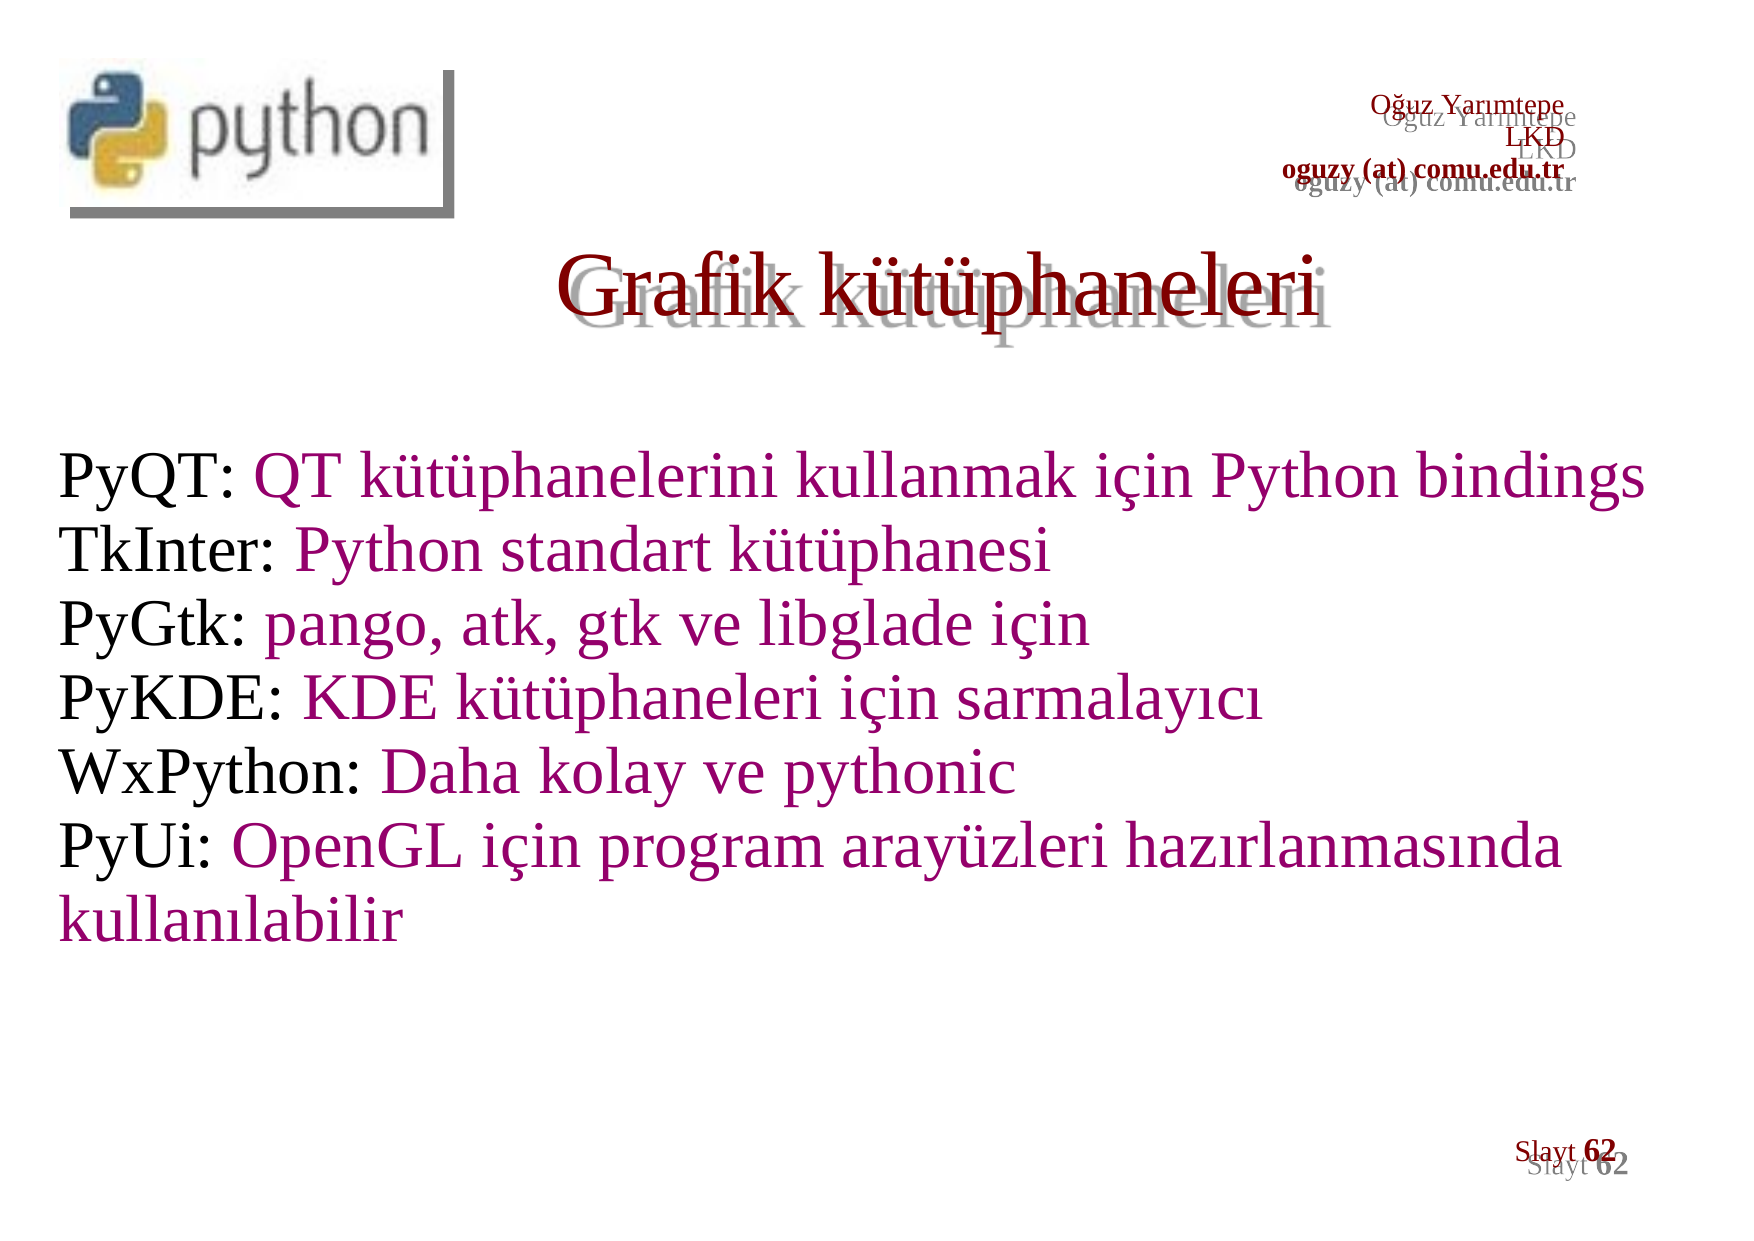

# Grafik kütüphaneleri
PyQT: QT kütüphanelerini kullanmak için Python bindings
TkInter: Python standart kütüphanesi
PyGtk: pango, atk, gtk ve libglade için
PyKDE: KDE kütüphaneleri için sarmalayıcı
WxPython: Daha kolay ve pythonic
PyUi: OpenGL için program arayüzleri hazırlanmasında kullanılabilir